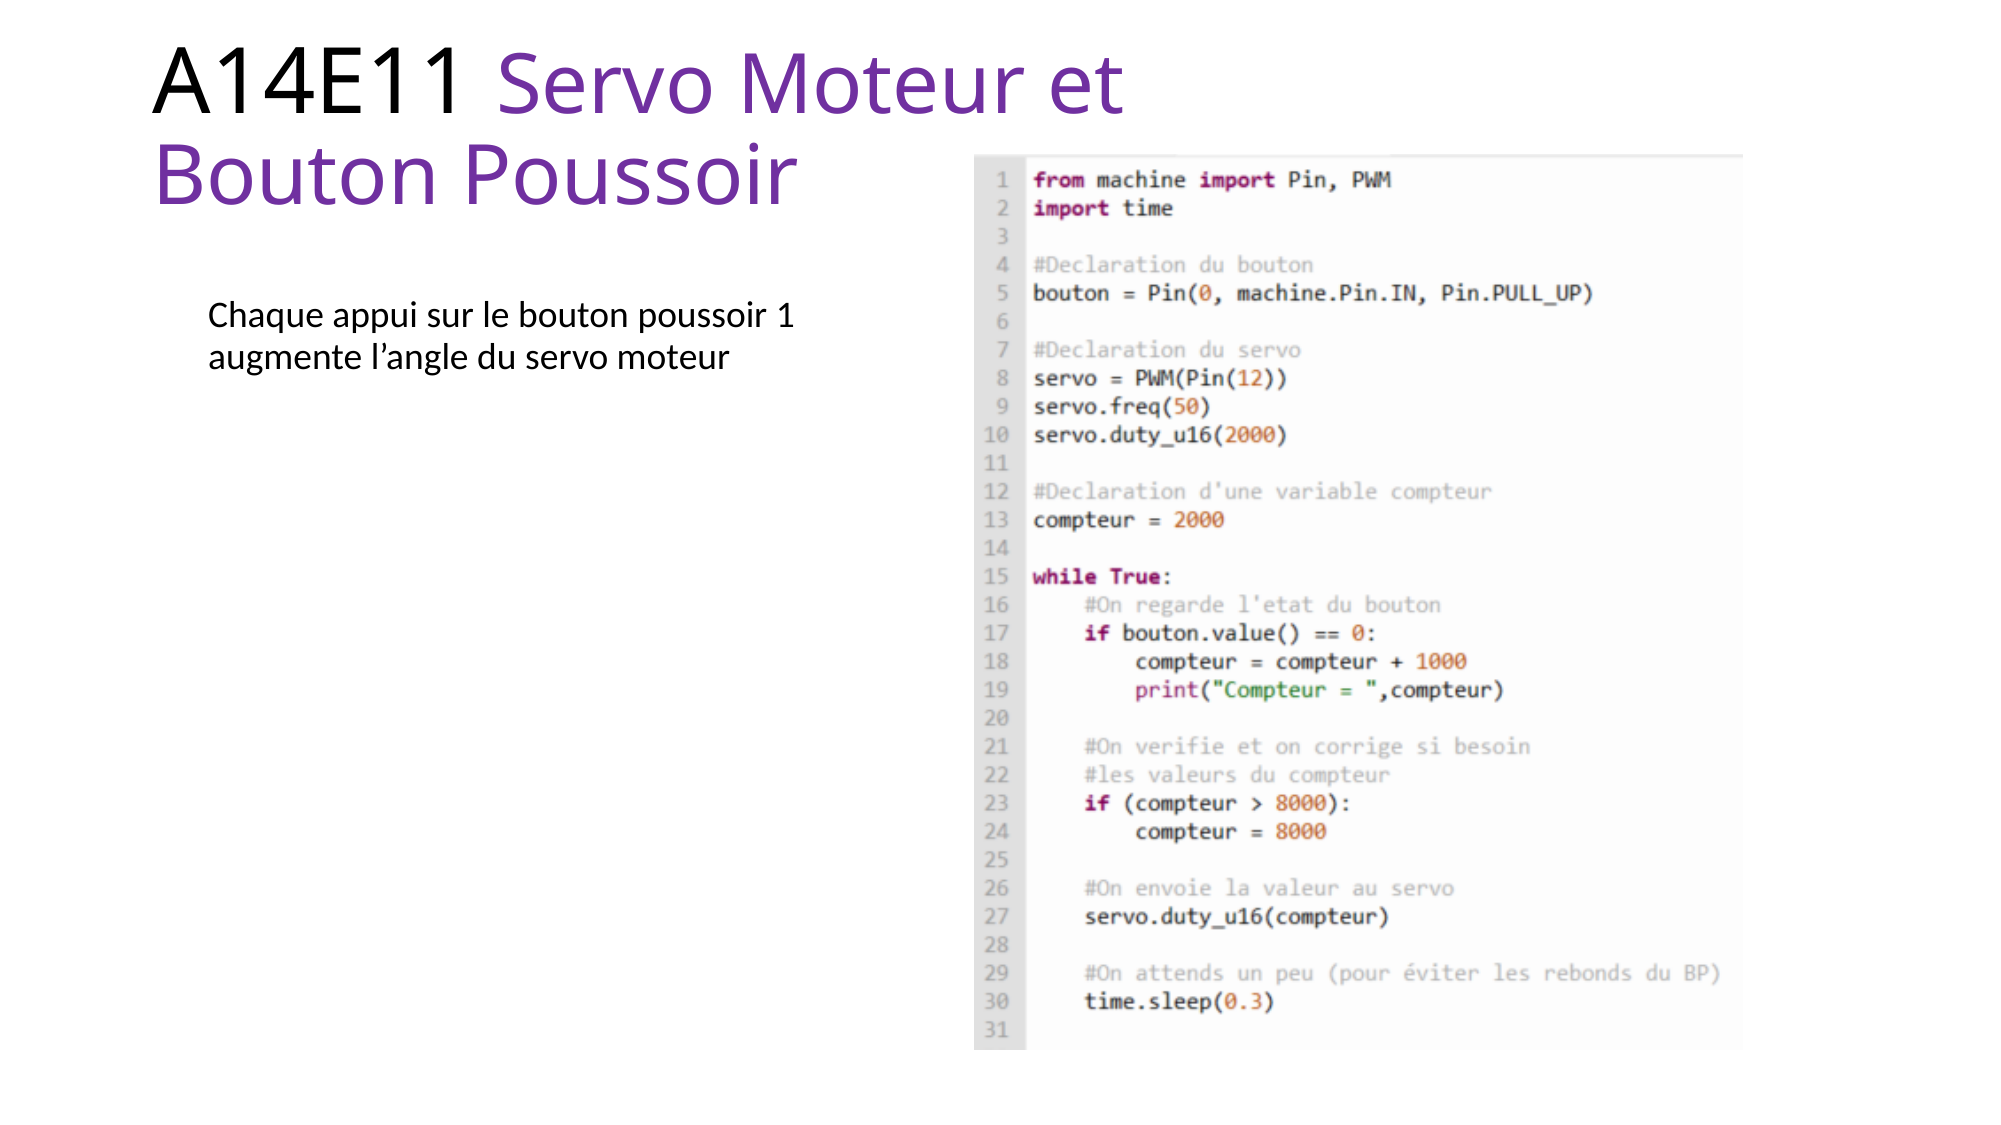

A14E11 Servo Moteur et
Bouton Poussoir
Chaque appui sur le bouton poussoir 1
augmente l’angle du servo moteur